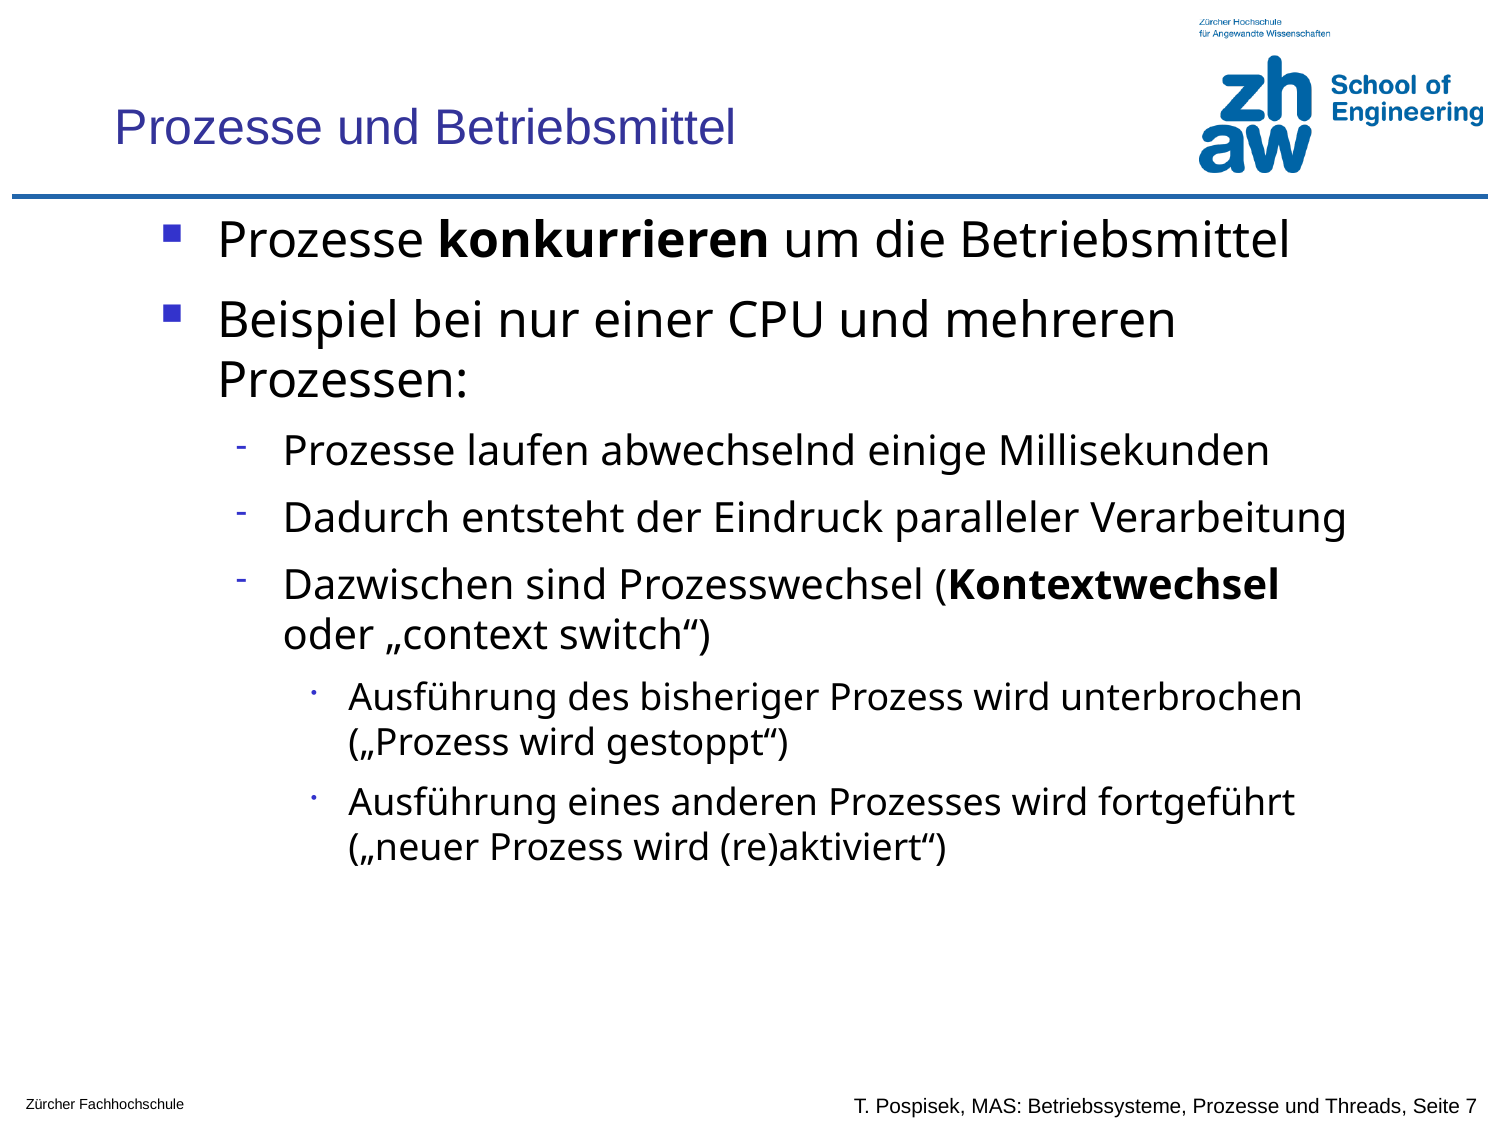

# Prozesse und Betriebsmittel
Prozesse konkurrieren um die Betriebsmittel
Beispiel bei nur einer CPU und mehreren Prozessen:
Prozesse laufen abwechselnd einige Millisekunden
Dadurch entsteht der Eindruck paralleler Verarbeitung
Dazwischen sind Prozesswechsel (Kontextwechsel oder „context switch“)
Ausführung des bisheriger Prozess wird unterbrochen („Prozess wird gestoppt“)
Ausführung eines anderen Prozesses wird fortgeführt („neuer Prozess wird (re)aktiviert“)